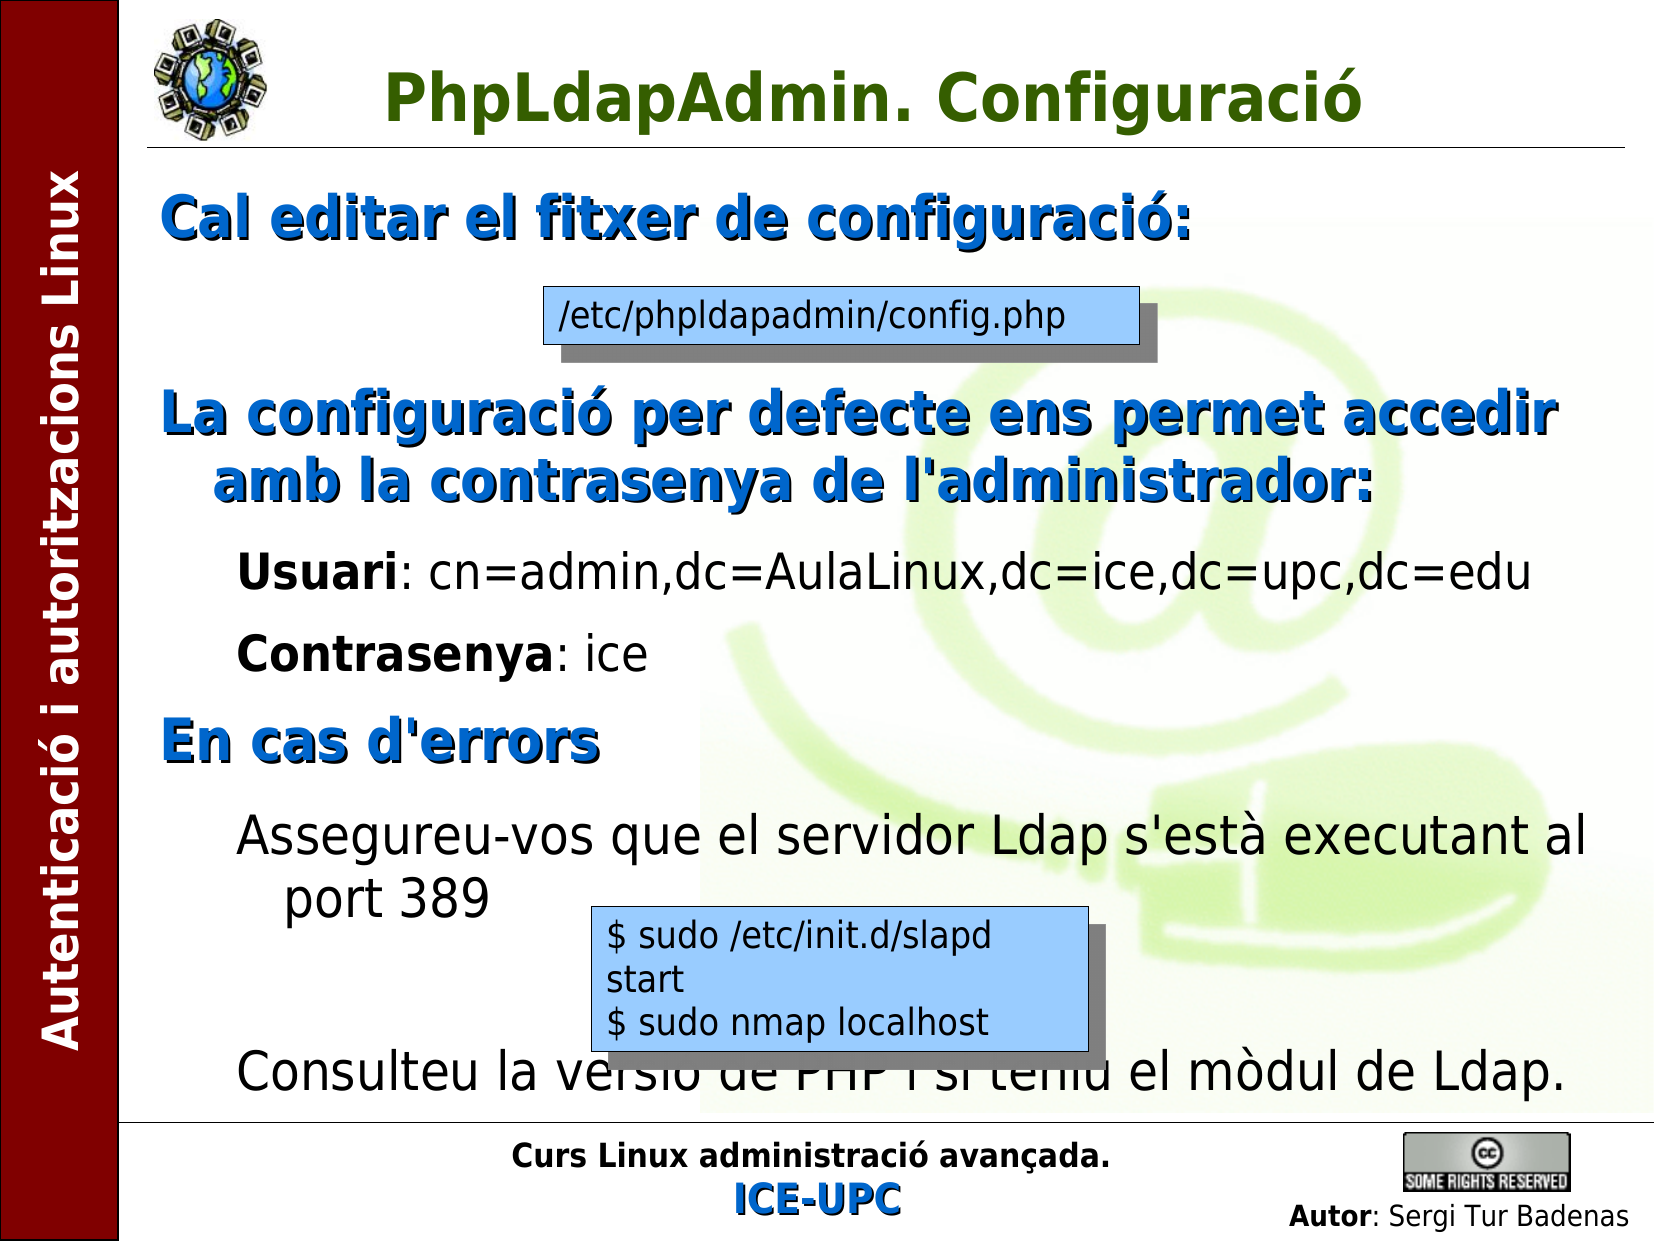

# PhpLdapAdmin. Configuració
Cal editar el fitxer de configuració:
La configuració per defecte ens permet accedir amb la contrasenya de l'administrador:
Usuari: cn=admin,dc=AulaLinux,dc=ice,dc=upc,dc=edu
Contrasenya: ice
En cas d'errors
Assegureu-vos que el servidor Ldap s'està executant al port 389
Consulteu la versió de PHP i si teniu el mòdul de Ldap.
/etc/phpldapadmin/config.php
$ sudo /etc/init.d/slapd start
$ sudo nmap localhost